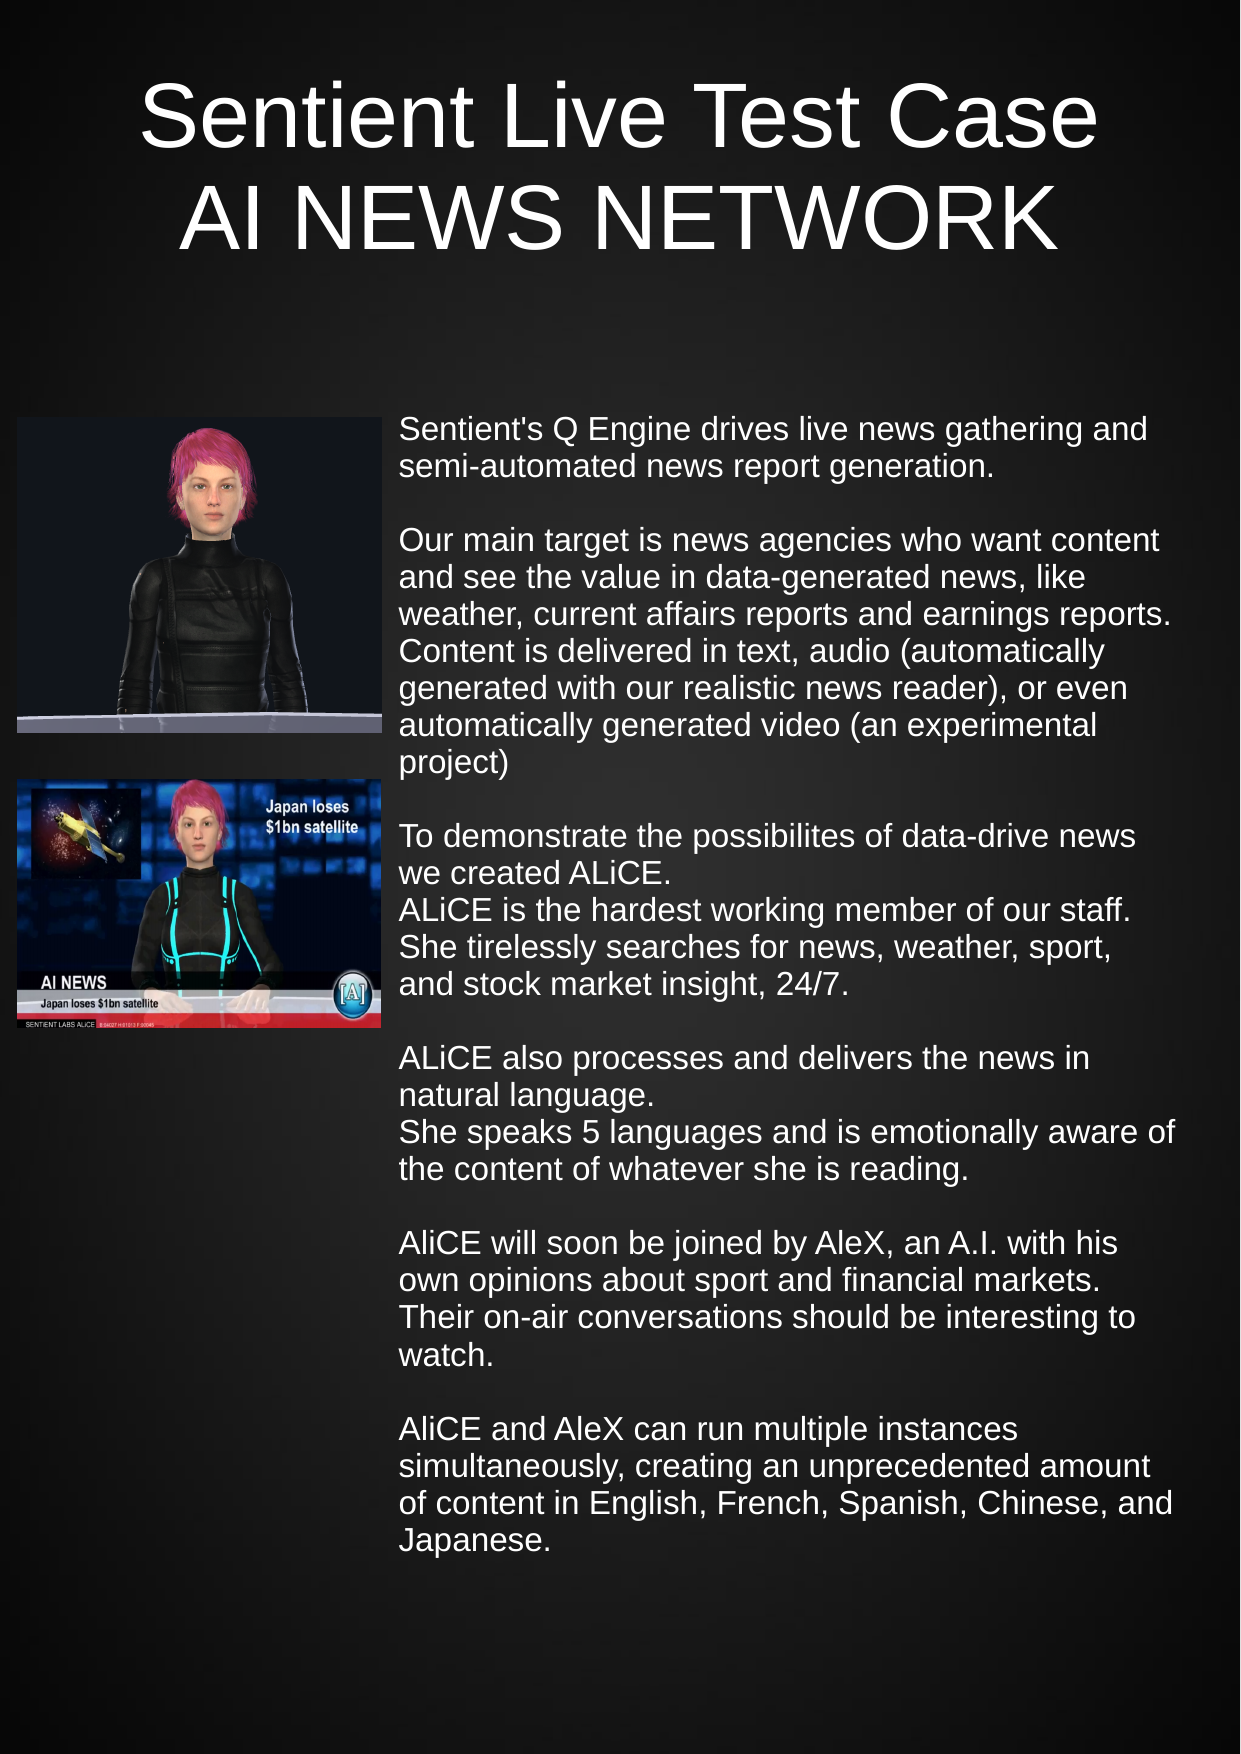

# Sentient Live Test Case AI NEWS NETWORK
Sentient's Q Engine drives live news gathering and semi-automated news report generation.
Our main target is news agencies who want content and see the value in data-generated news, like weather, current affairs reports and earnings reports.
Content is delivered in text, audio (automatically generated with our realistic news reader), or even automatically generated video (an experimental project)
To demonstrate the possibilites of data-drive news we created ALiCE.
ALiCE is the hardest working member of our staff. She tirelessly searches for news, weather, sport, and stock market insight, 24/7.
ALiCE also processes and delivers the news in natural language.
She speaks 5 languages and is emotionally aware of the content of whatever she is reading.
AliCE will soon be joined by AleX, an A.I. with his own opinions about sport and financial markets. Their on-air conversations should be interesting to watch.
AliCE and AleX can run multiple instances simultaneously, creating an unprecedented amount of content in English, French, Spanish, Chinese, and Japanese.